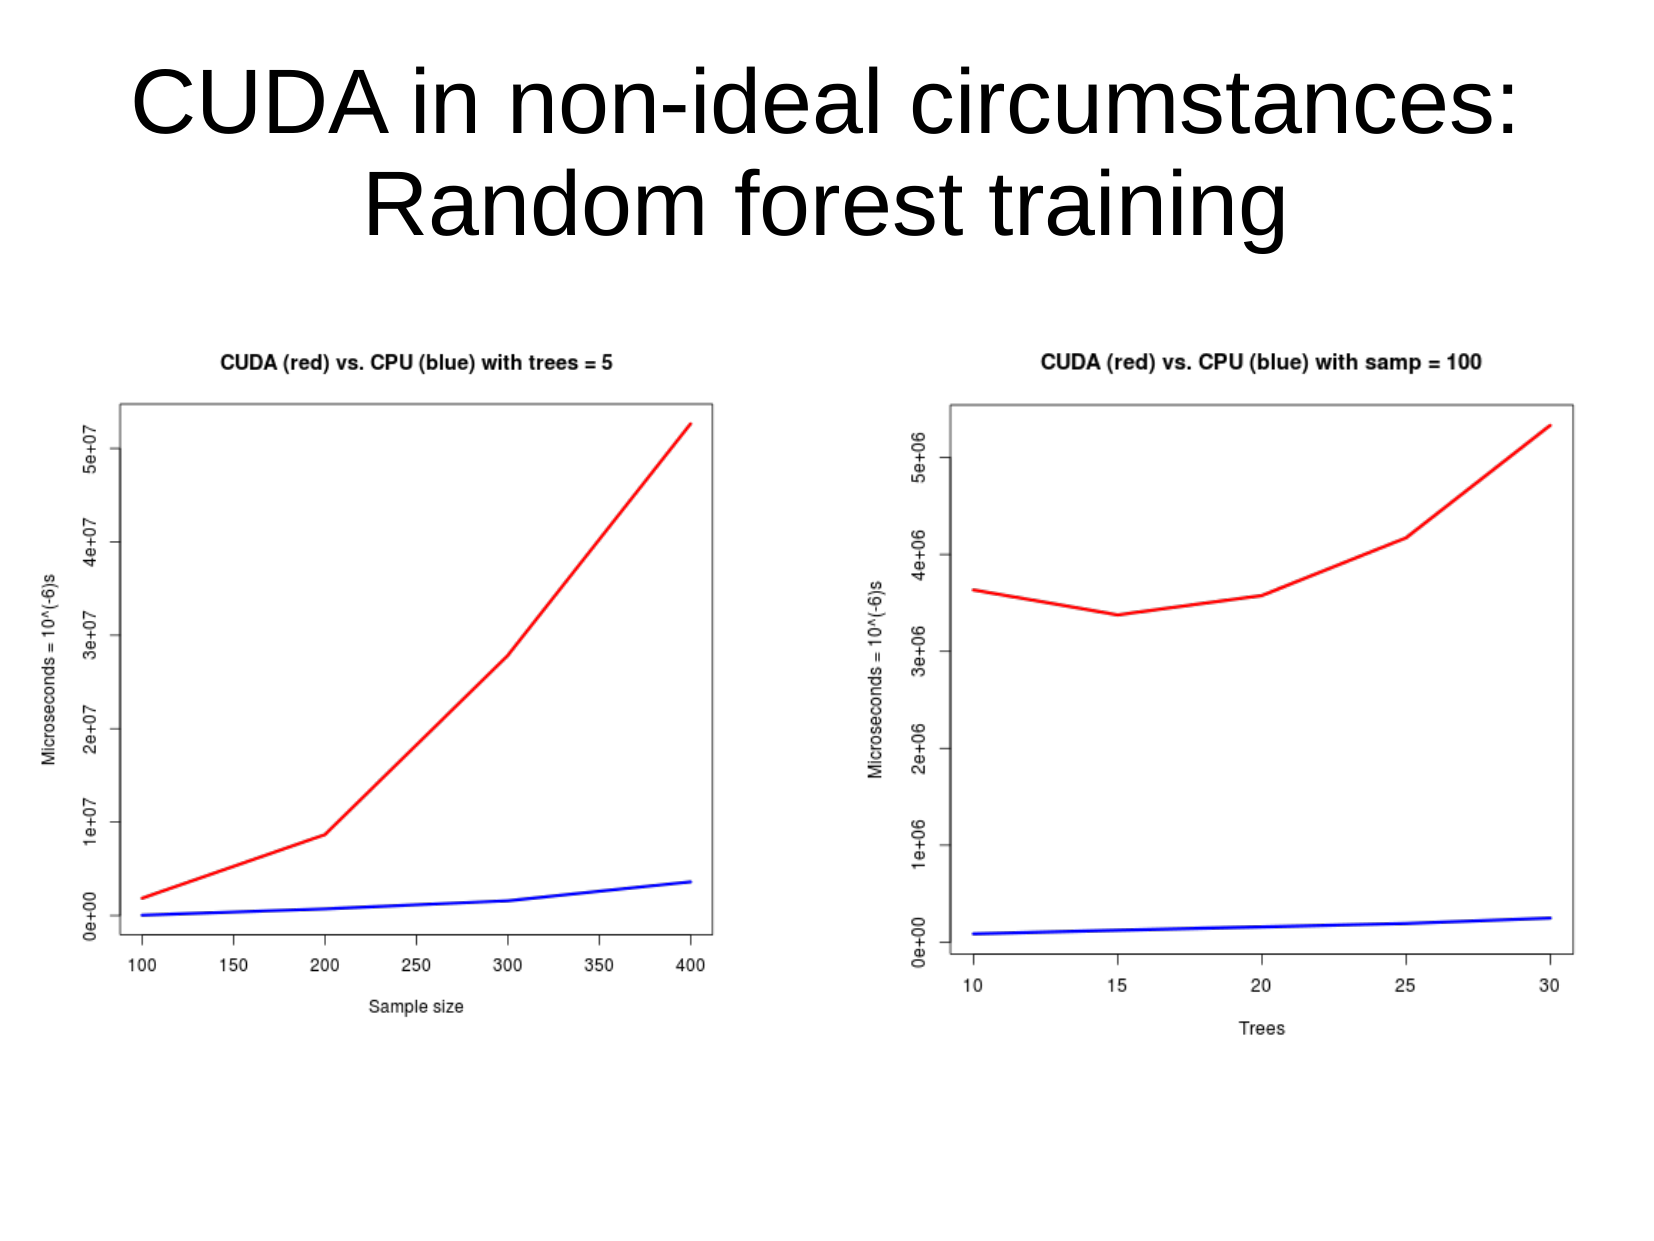

# CUDA in non-ideal circumstances: Random forest training